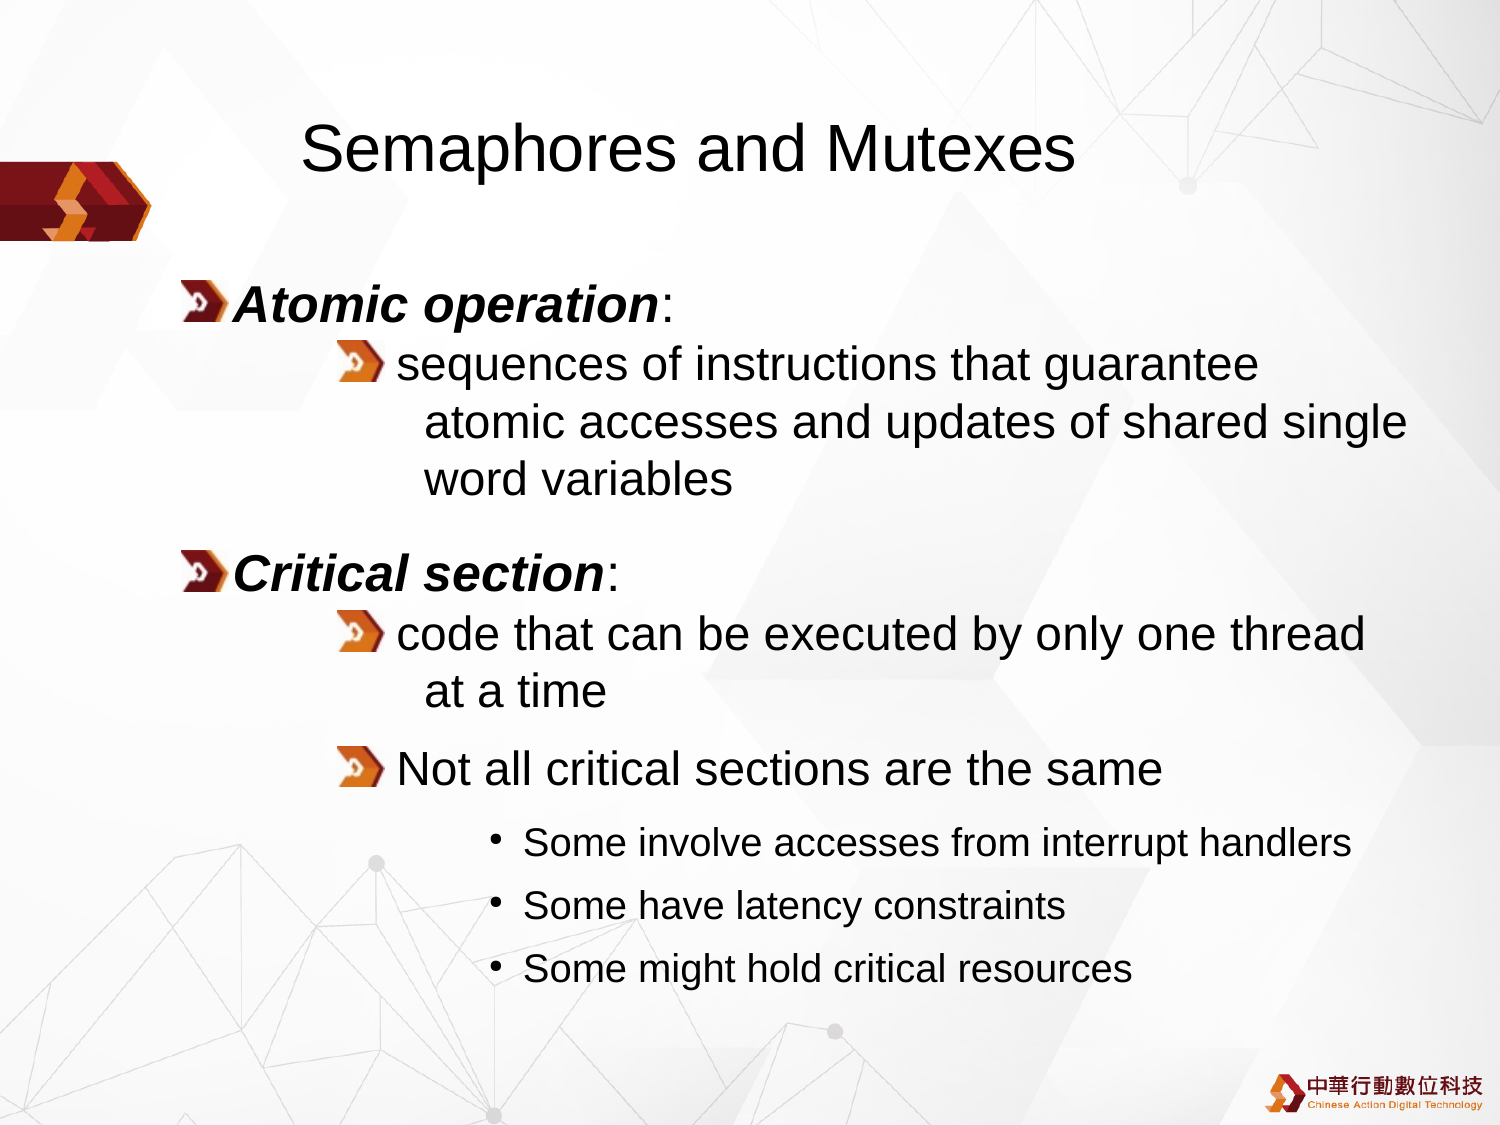

# Semaphores and Mutexes
Atomic operation:
 sequences of instructions that guarantee atomic accesses and updates of shared single word variables
Critical section:
 code that can be executed by only one thread at a time
 Not all critical sections are the same
Some involve accesses from interrupt handlers
Some have latency constraints
Some might hold critical resources